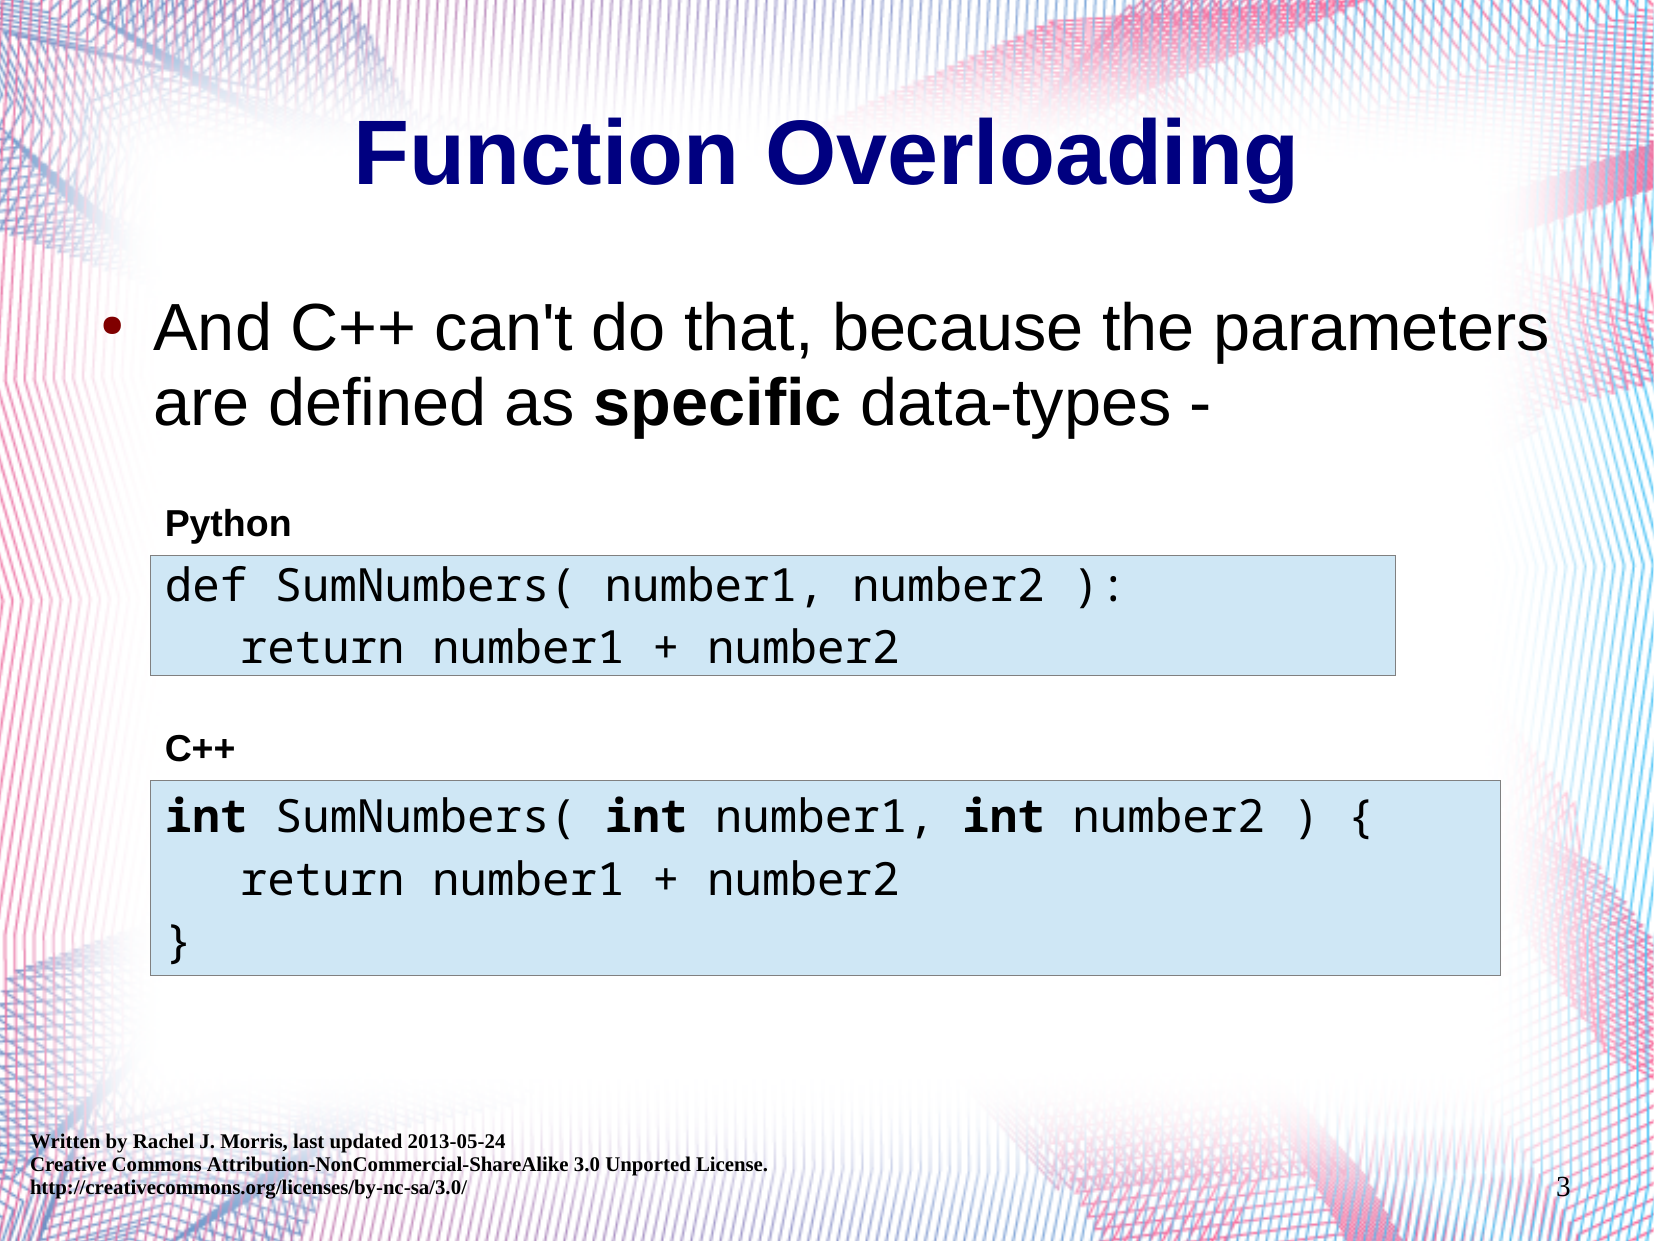

# Function Overloading
And C++ can't do that, because the parameters are defined as specific data-types -
Python
def SumNumbers( number1, number2 ):
	return number1 + number2
C++
int SumNumbers( int number1, int number2 ) {
	return number1 + number2
}
3